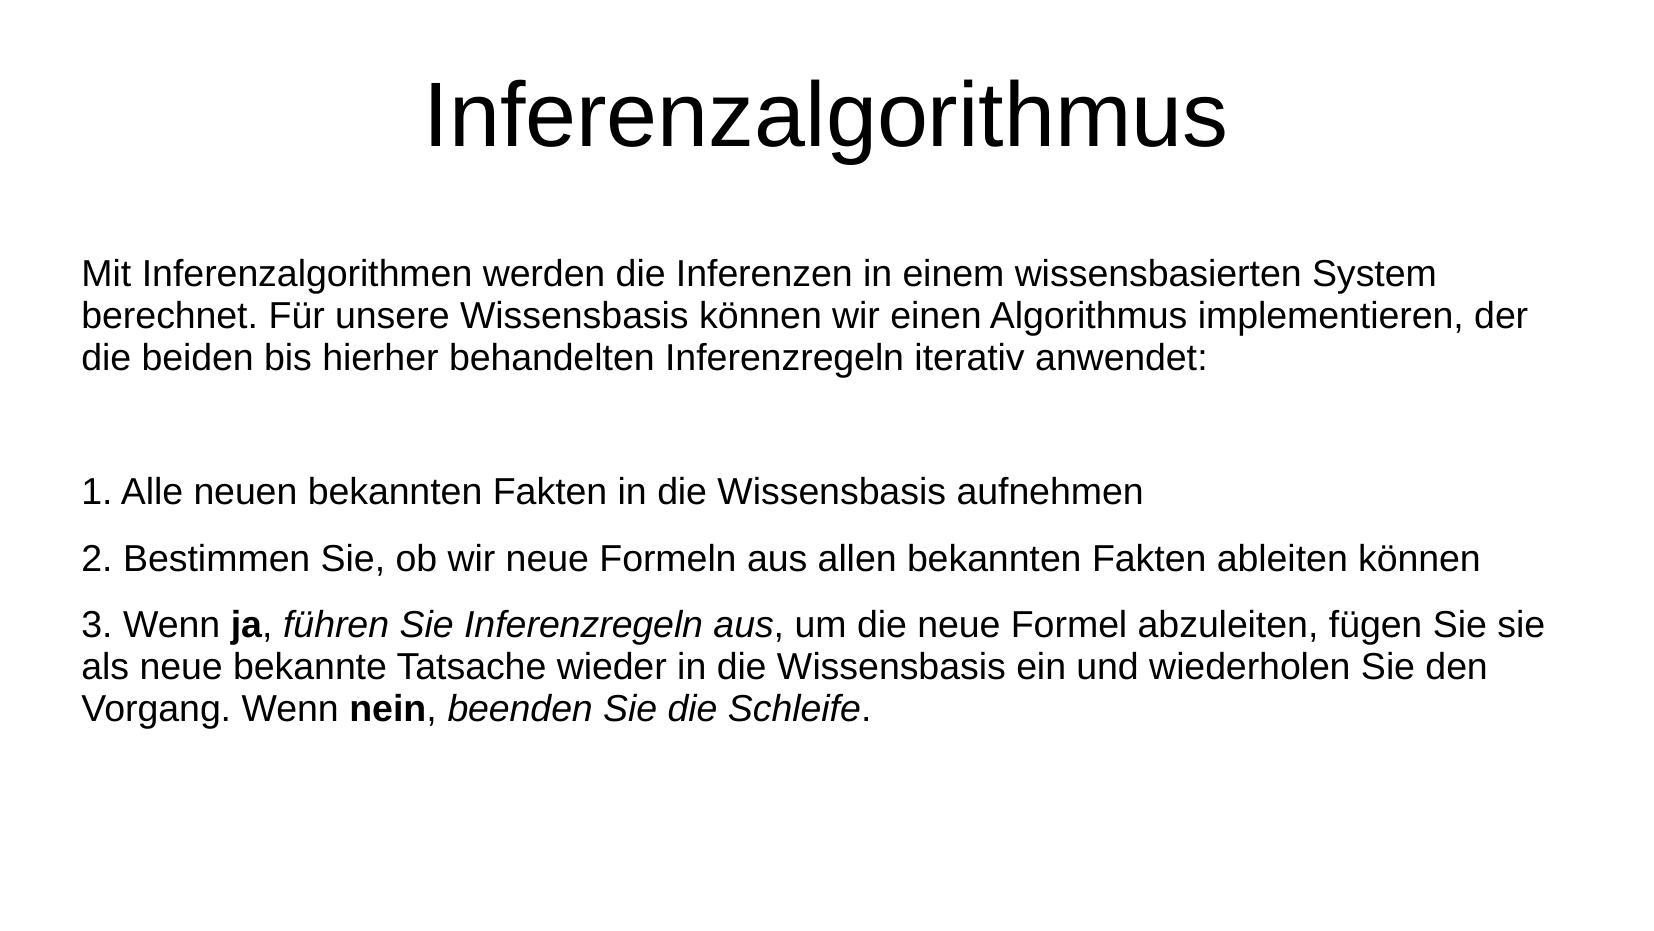

# Inferenzalgorithmus
Mit Inferenzalgorithmen werden die Inferenzen in einem wissensbasierten System berechnet. Für unsere Wissensbasis können wir einen Algorithmus implementieren, der die beiden bis hierher behandelten Inferenzregeln iterativ anwendet:
1. Alle neuen bekannten Fakten in die Wissensbasis aufnehmen
2. Bestimmen Sie, ob wir neue Formeln aus allen bekannten Fakten ableiten können
3. Wenn ja, führen Sie Inferenzregeln aus, um die neue Formel abzuleiten, fügen Sie sie als neue bekannte Tatsache wieder in die Wissensbasis ein und wiederholen Sie den Vorgang. Wenn nein, beenden Sie die Schleife.